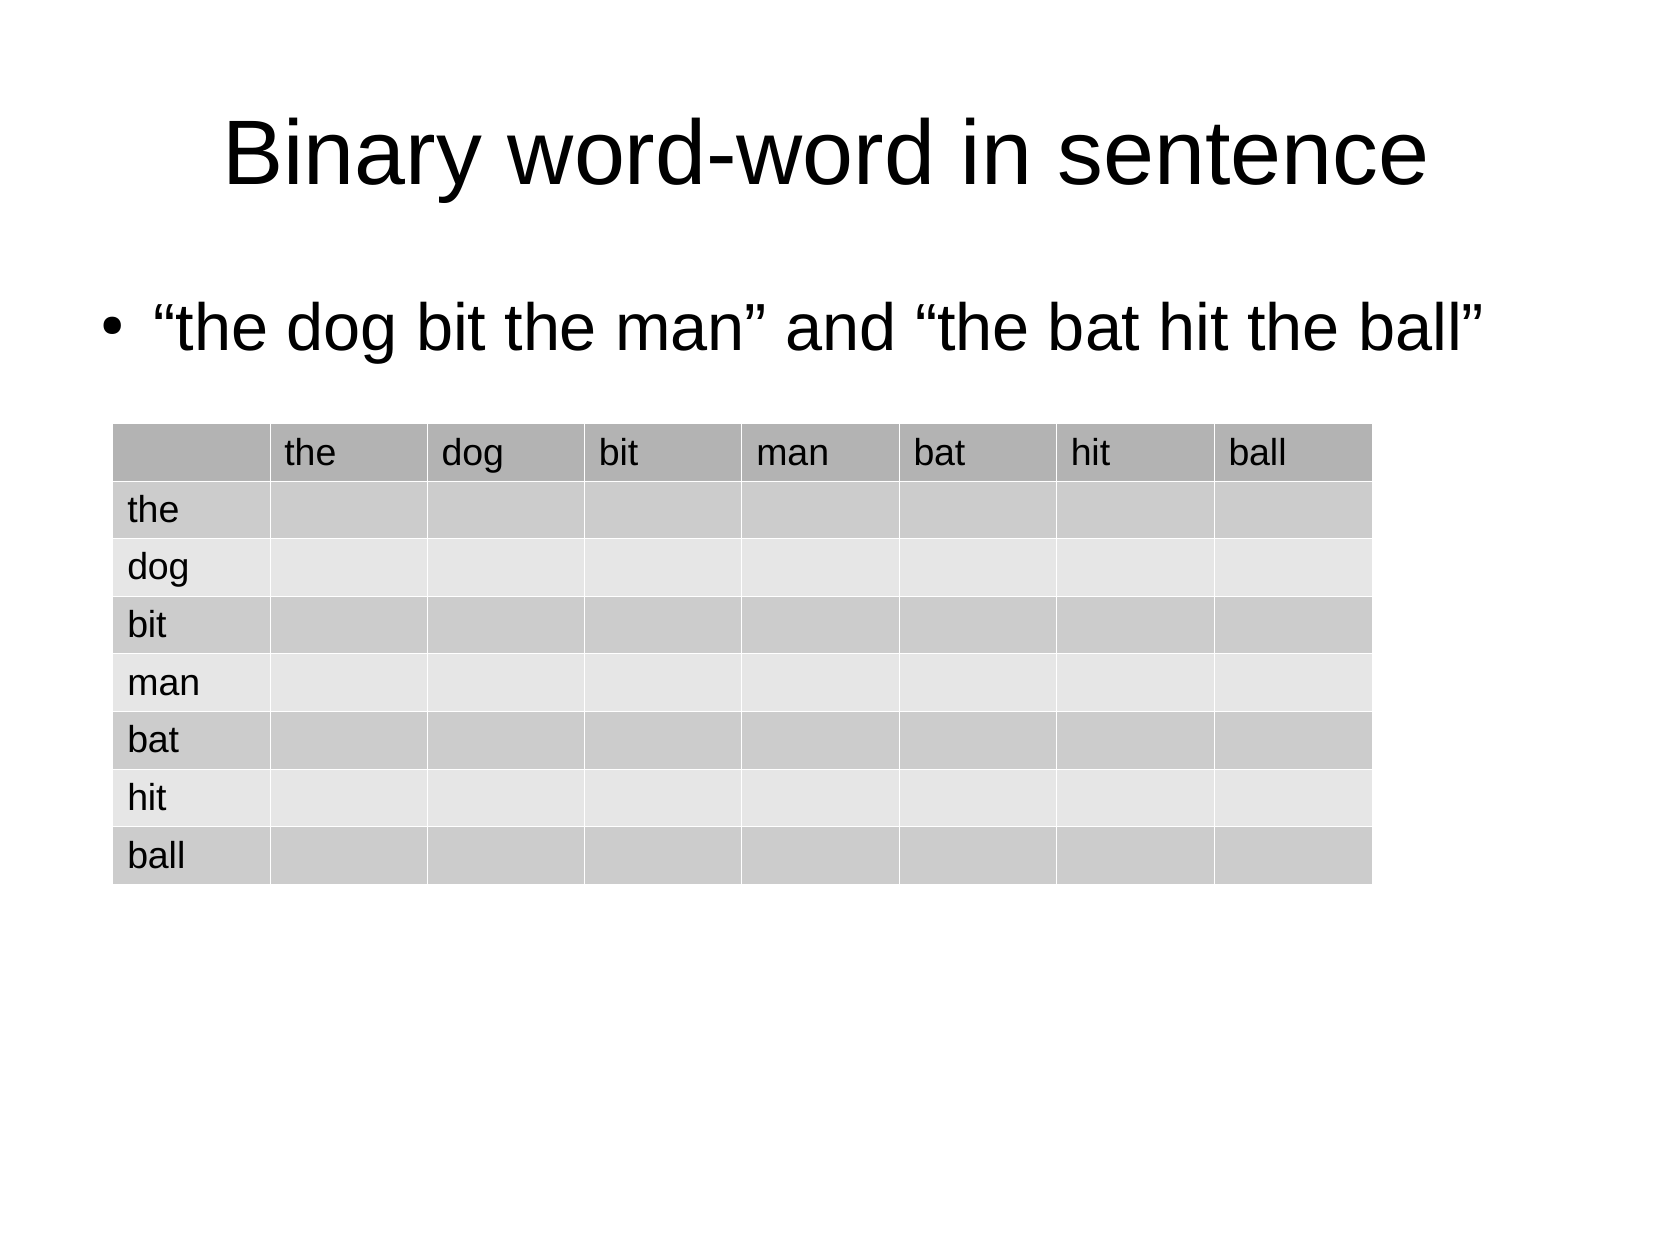

# Binary word-word in sentence
“the dog bit the man” and “the bat hit the ball”
| | the | dog | bit | man | bat | hit | ball |
| --- | --- | --- | --- | --- | --- | --- | --- |
| the | | | | | | | |
| dog | | | | | | | |
| bit | | | | | | | |
| man | | | | | | | |
| bat | | | | | | | |
| hit | | | | | | | |
| ball | | | | | | | |